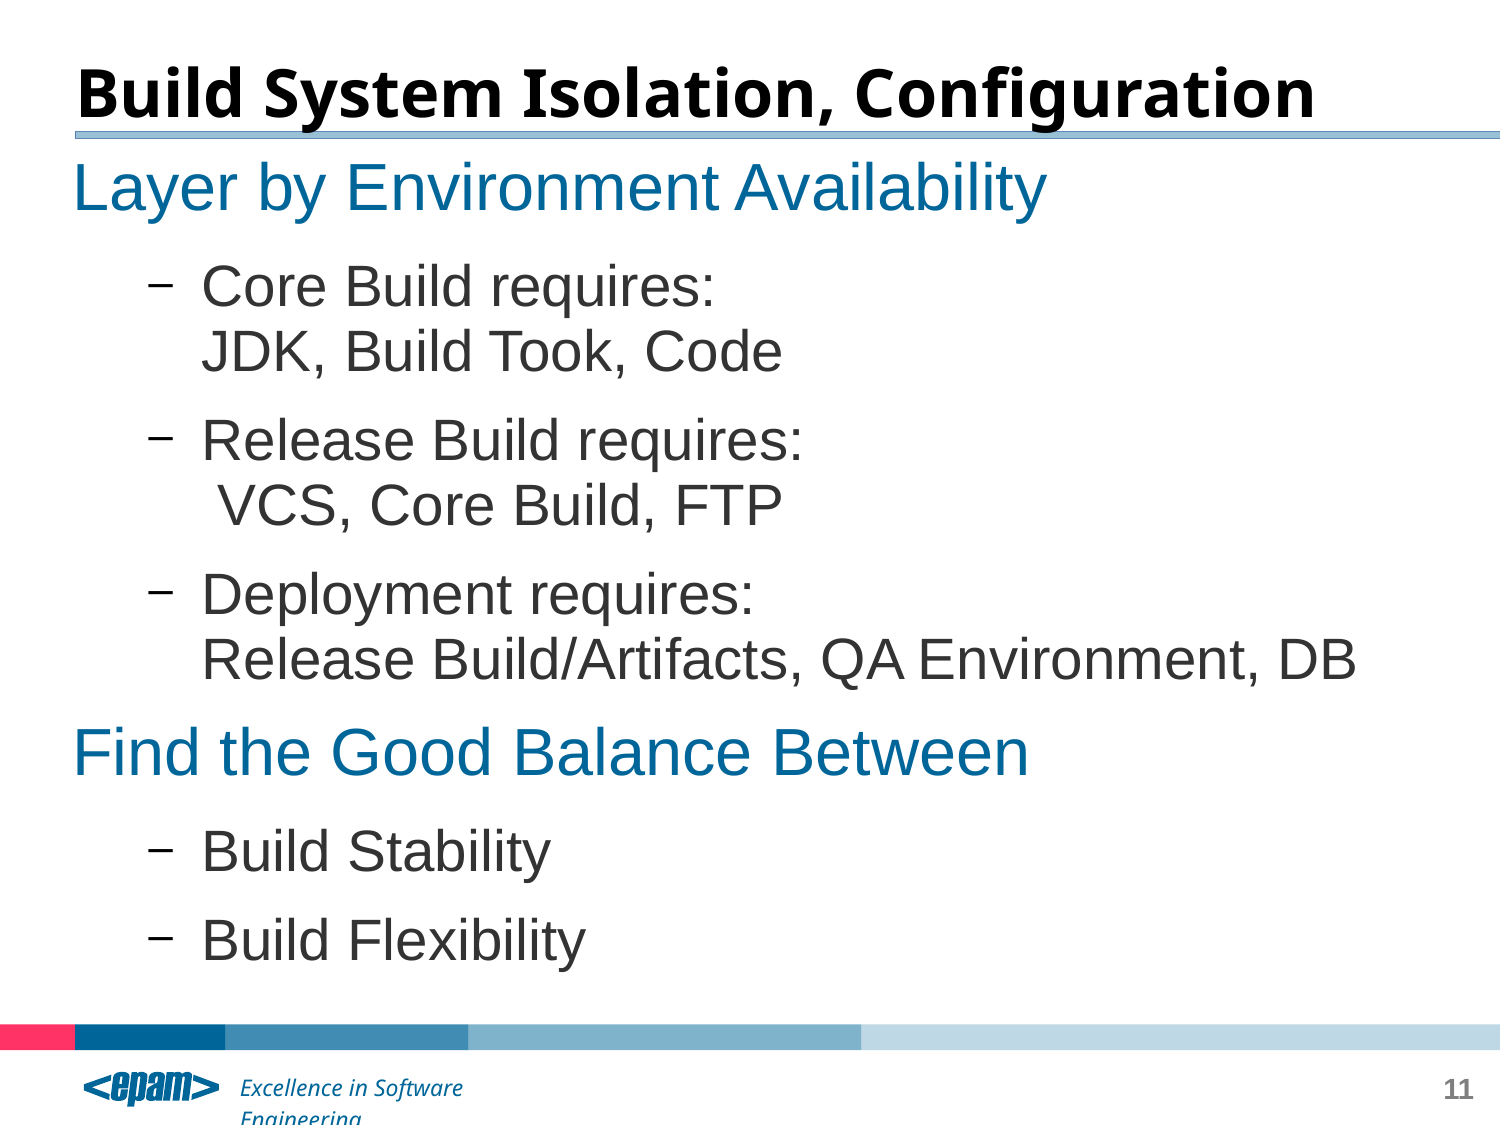

# Build System Isolation, Configuration
Layer by Environment Availability
Core Build requires:
JDK, Build Took, Code
Release Build requires:
 VCS, Core Build, FTP
Deployment requires:
Release Build/Artifacts, QA Environment, DB
Find the Good Balance Between
Build Stability
Build Flexibility